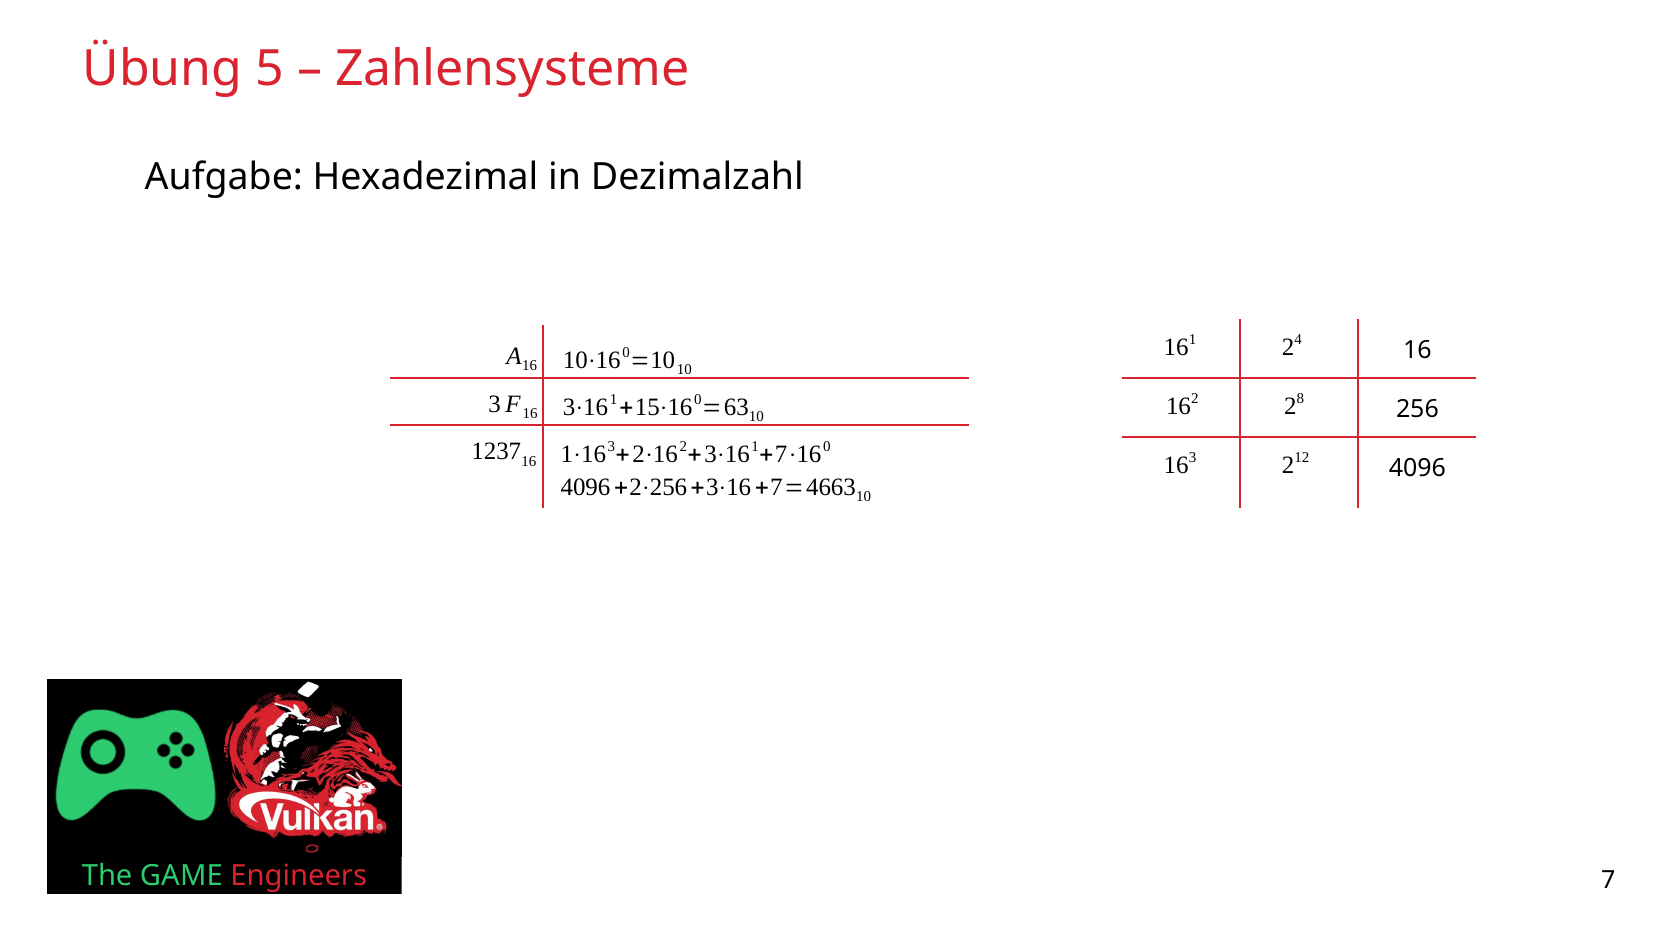

# Übung 5 – Zahlensysteme
Aufgabe: Hexadezimal in Dezimalzahl
16
256
4096